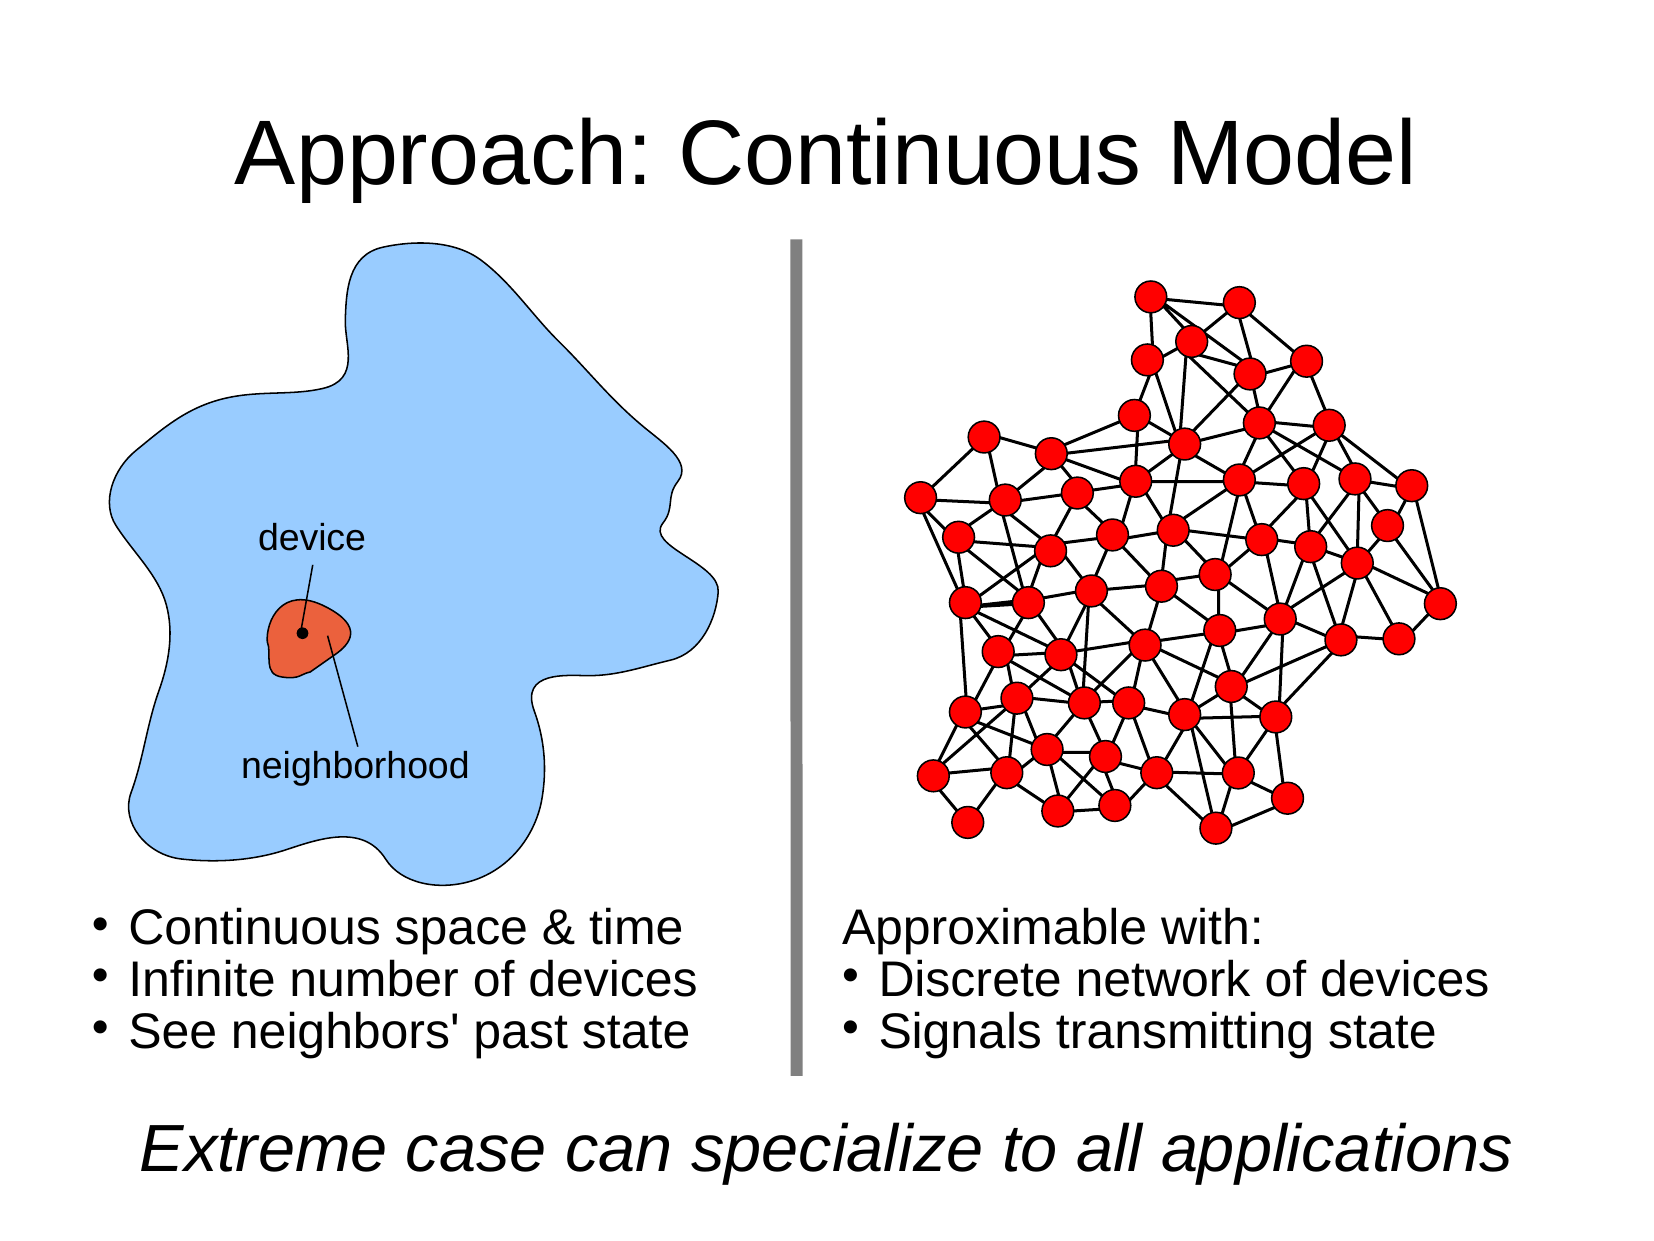

# Approach: Continuous Model
device
neighborhood
 Continuous space & time
 Infinite number of devices
 See neighbors' past state
Approximable with:
 Discrete network of devices
 Signals transmitting state
Extreme case can specialize to all applications